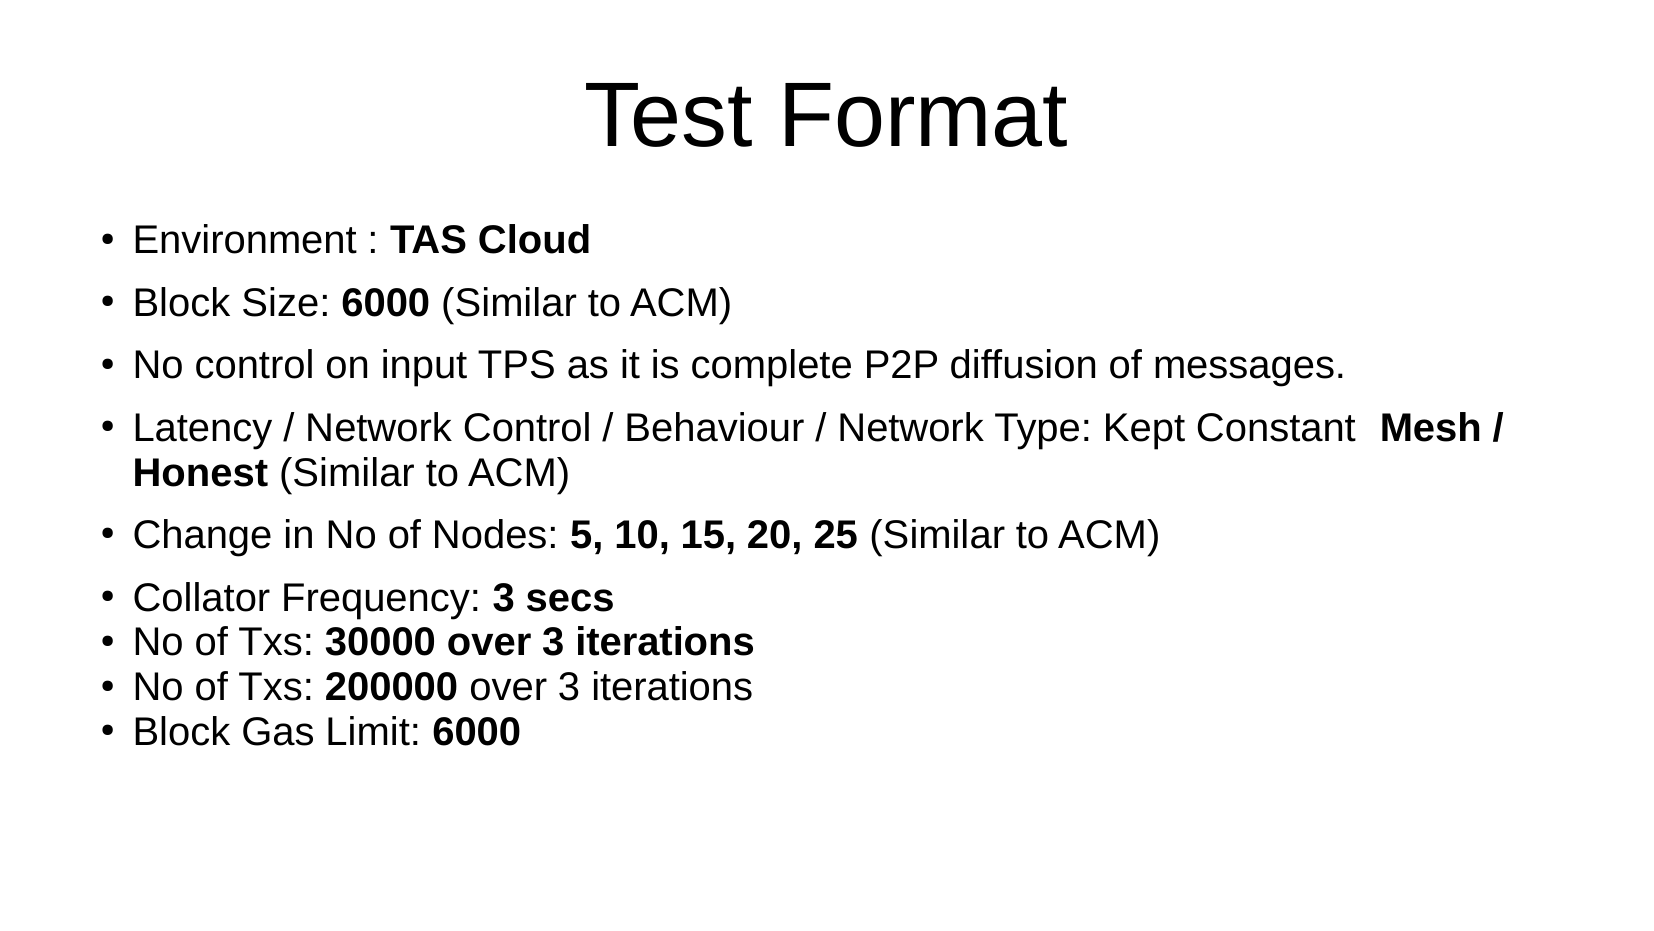

# Test Format
Environment : TAS Cloud
Block Size: 6000 (Similar to ACM)
No control on input TPS as it is complete P2P diffusion of messages.
Latency / Network Control / Behaviour / Network Type: Kept Constant Mesh / Honest (Similar to ACM)
Change in No of Nodes: 5, 10, 15, 20, 25 (Similar to ACM)
Collator Frequency: 3 secs
No of Txs: 30000 over 3 iterations
No of Txs: 200000 over 3 iterations
Block Gas Limit: 6000